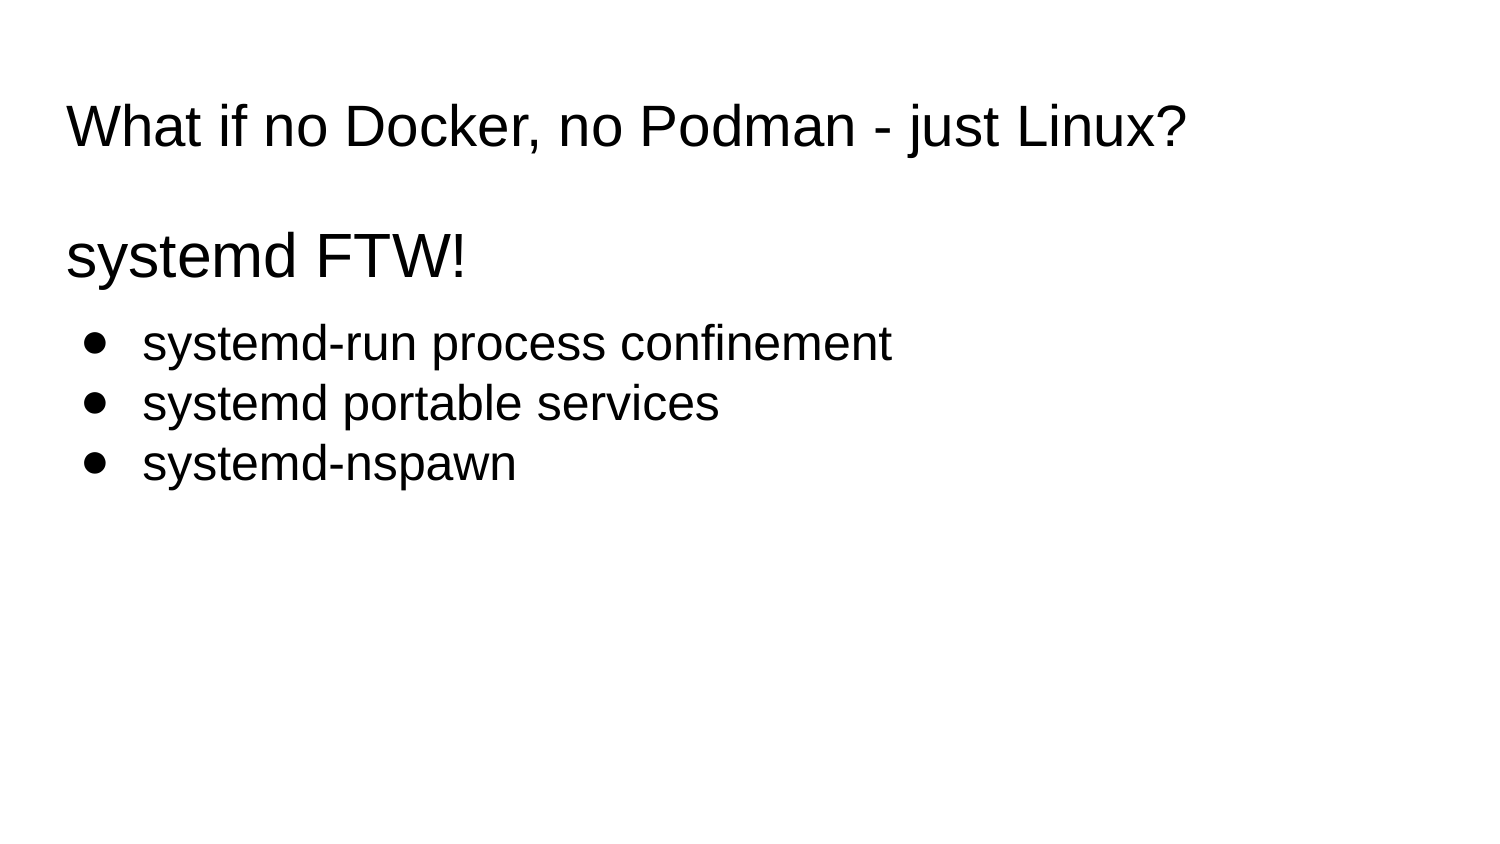

# What if no Docker, no Podman - just Linux?
systemd FTW!
systemd-run process confinement
systemd portable services
systemd-nspawn